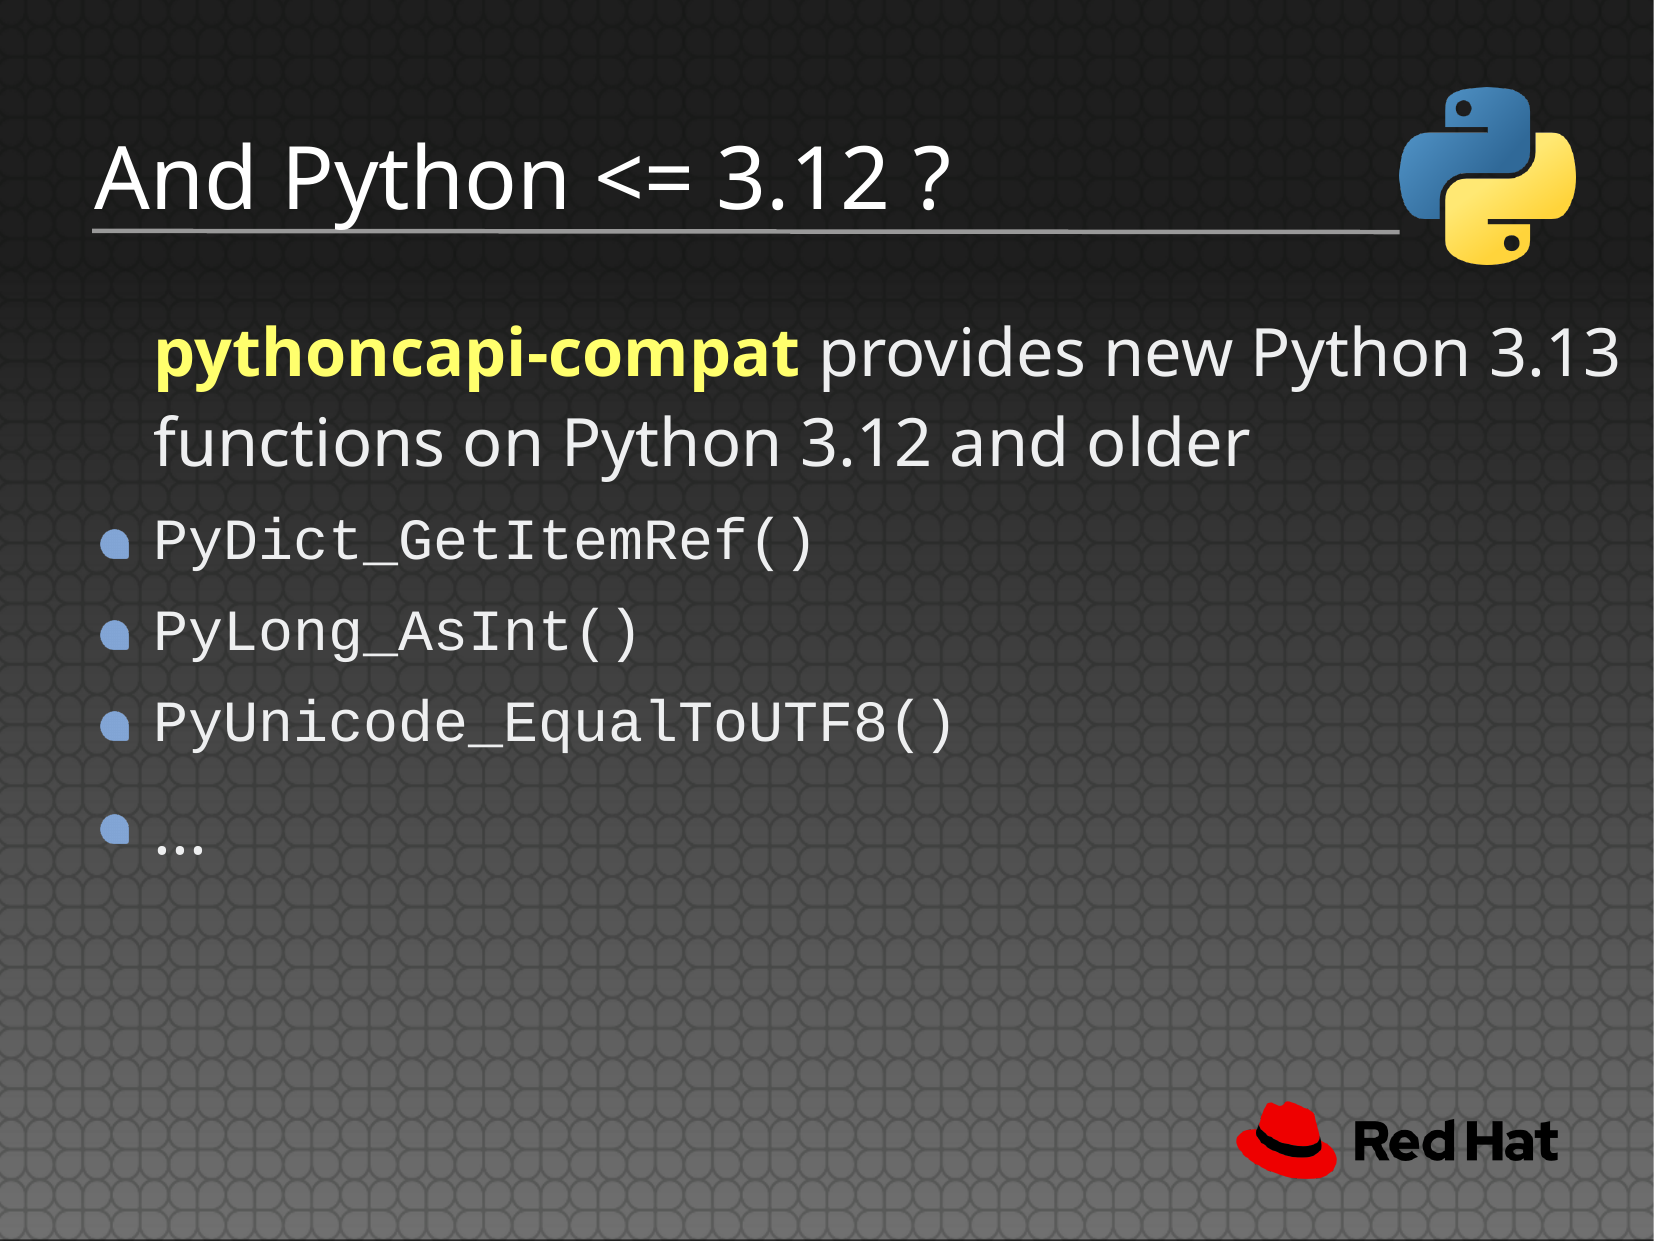

And Python <= 3.12 ?
# pythoncapi-compat provides new Python 3.13 functions on Python 3.12 and older
PyDict_GetItemRef()
PyLong_AsInt()
PyUnicode_EqualToUTF8()
...